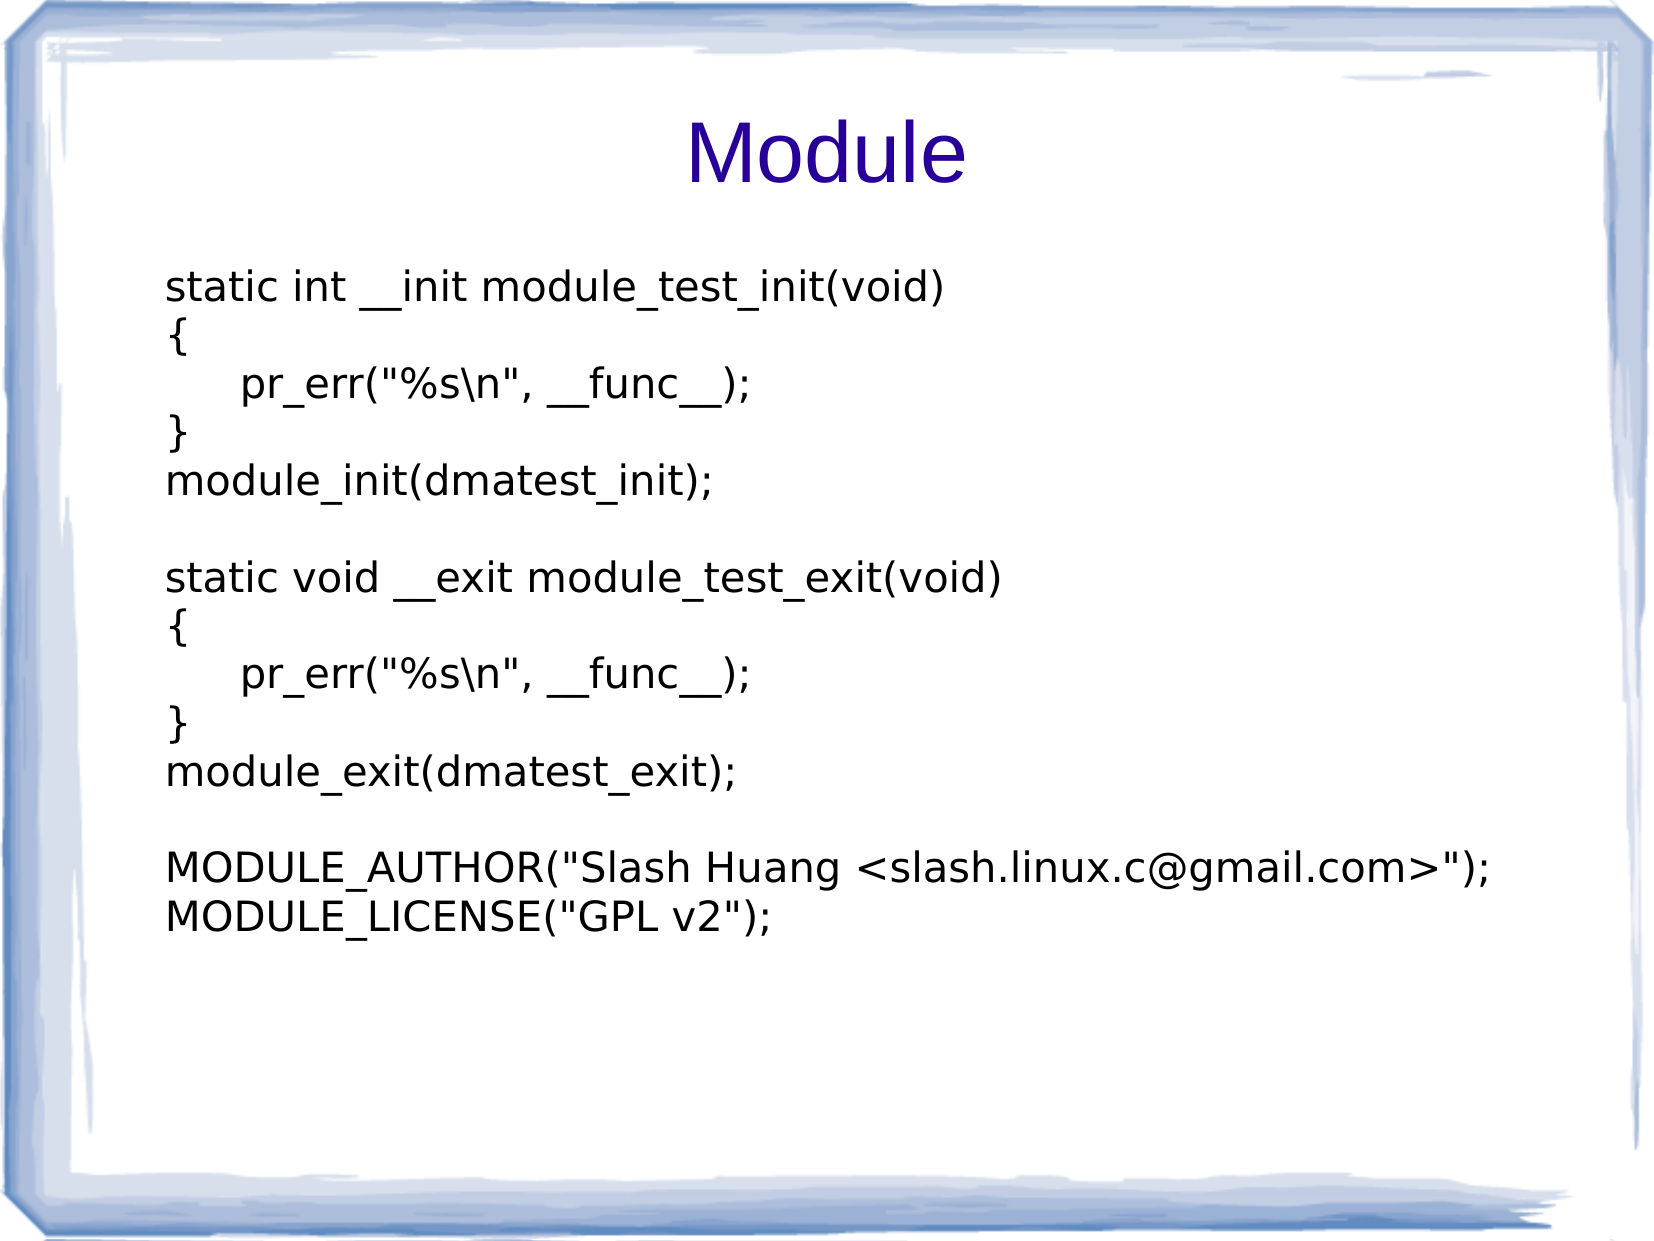

# Module
static int __init module_test_init(void)
{
	pr_err("%s\n", __func__);
}
module_init(dmatest_init);
static void __exit module_test_exit(void)
{
	pr_err("%s\n", __func__);
}
module_exit(dmatest_exit);
MODULE_AUTHOR("Slash Huang <slash.linux.c@gmail.com>");
MODULE_LICENSE("GPL v2");